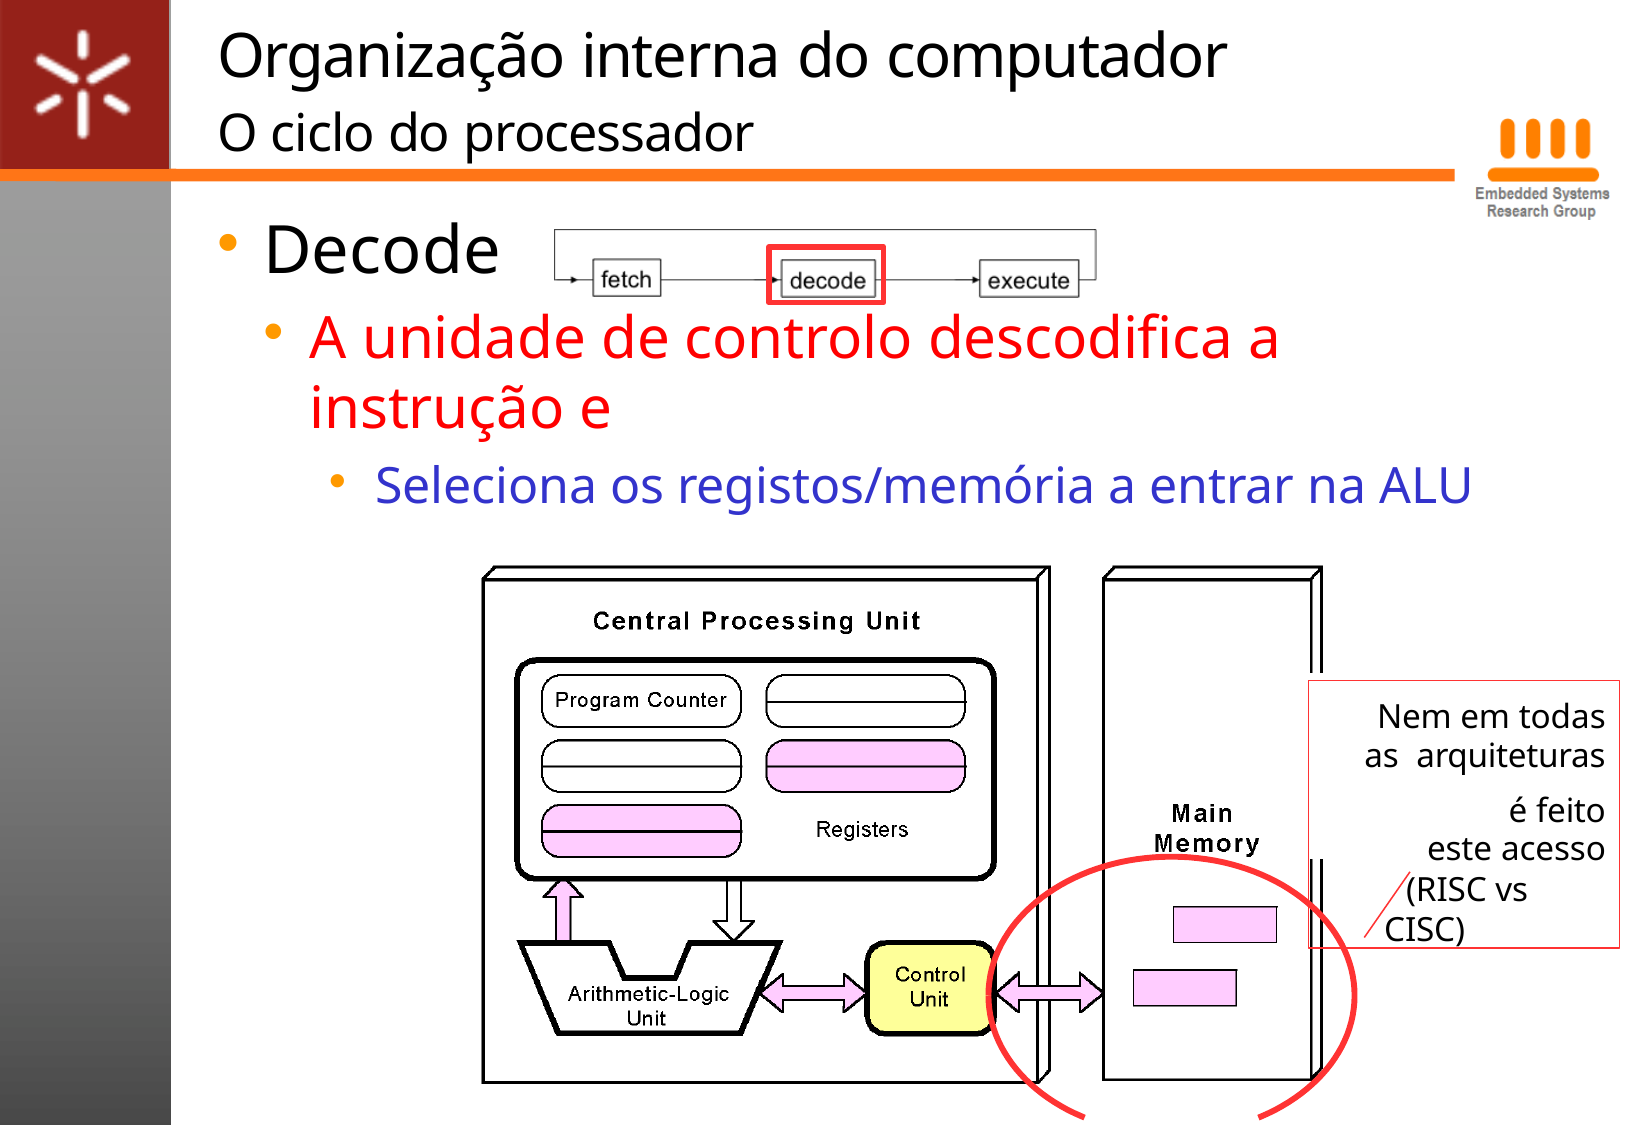

# Organização interna do computador O ciclo do processador
Decode
A unidade de controlo descodifica a instrução e
Seleciona os registos/memória a entrar na ALU
Nem em todas as arquiteturas
é feito
este acesso
(RISC vs CISC)